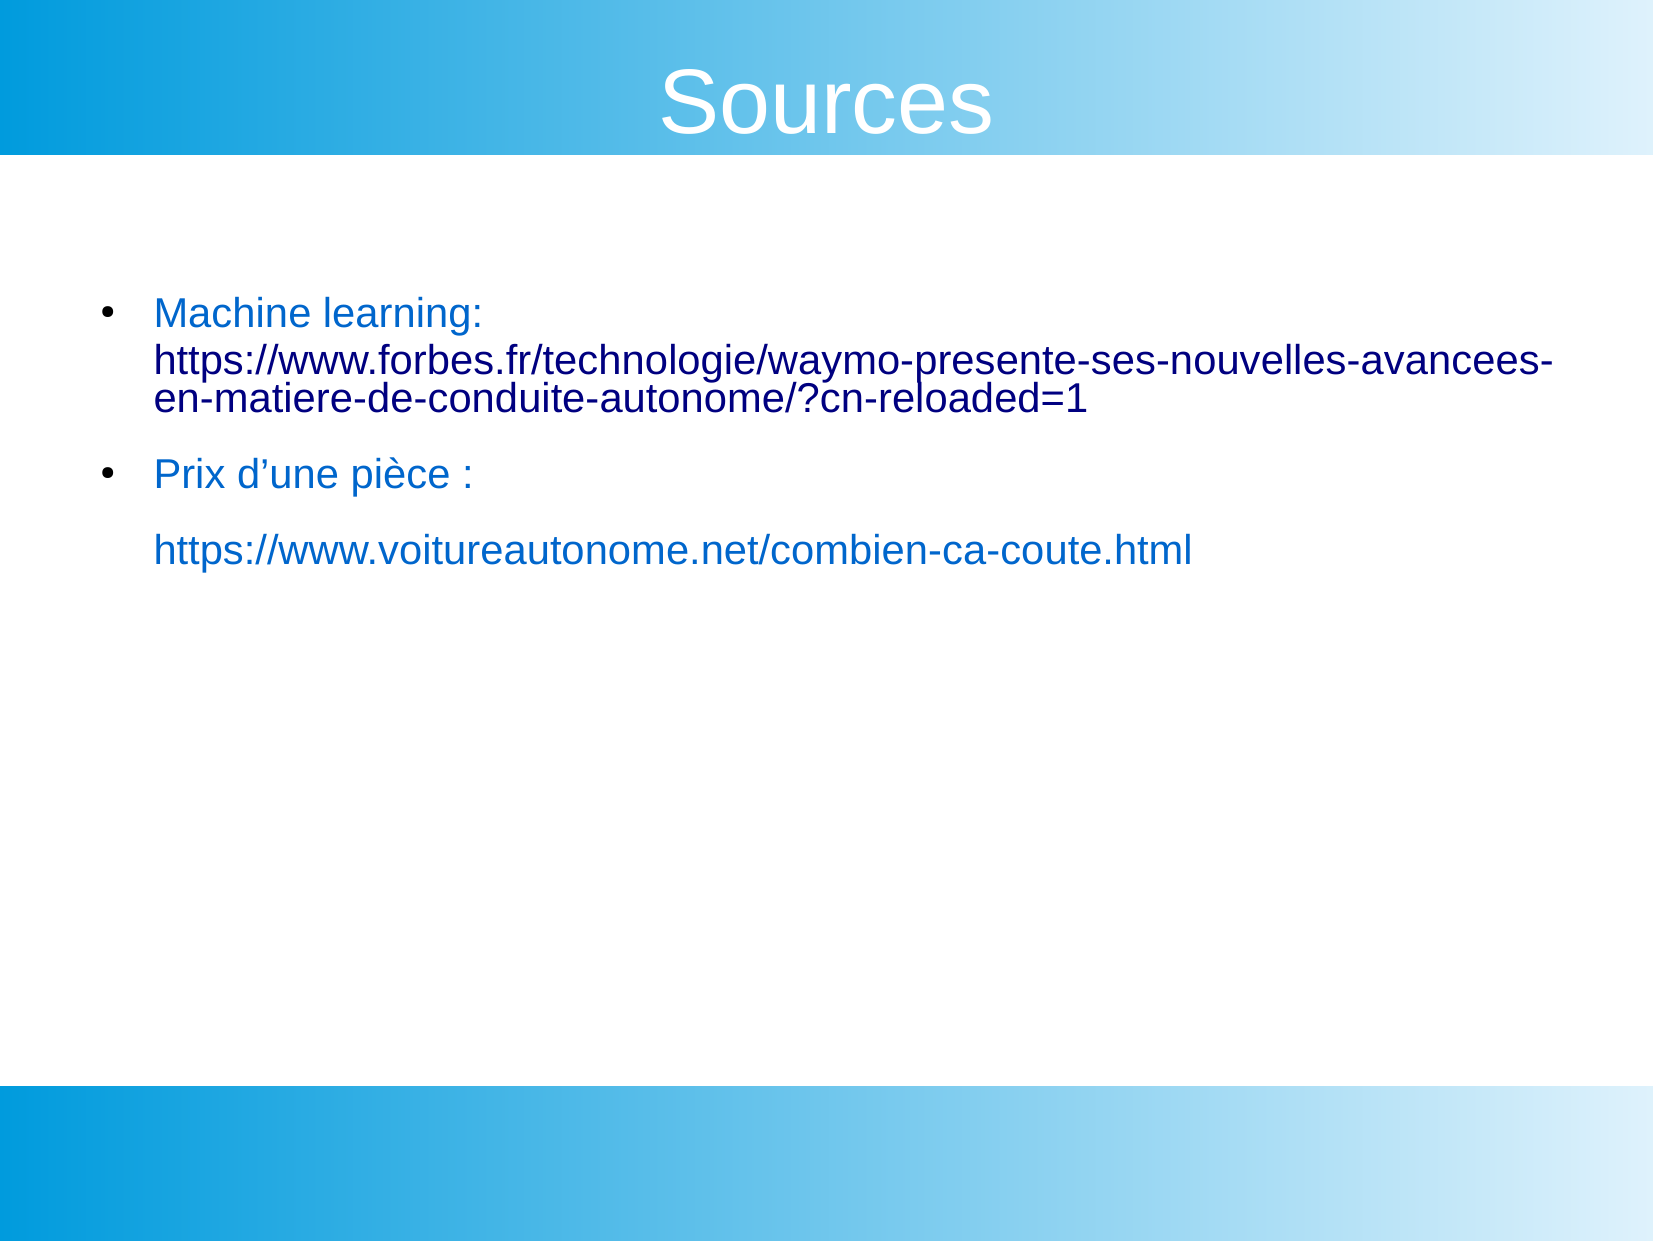

# Sources
Machine learning: https://www.forbes.fr/technologie/waymo-presente-ses-nouvelles-avancees-en-matiere-de-conduite-autonome/?cn-reloaded=1
Prix d’une pièce :
https://www.voitureautonome.net/combien-ca-coute.html